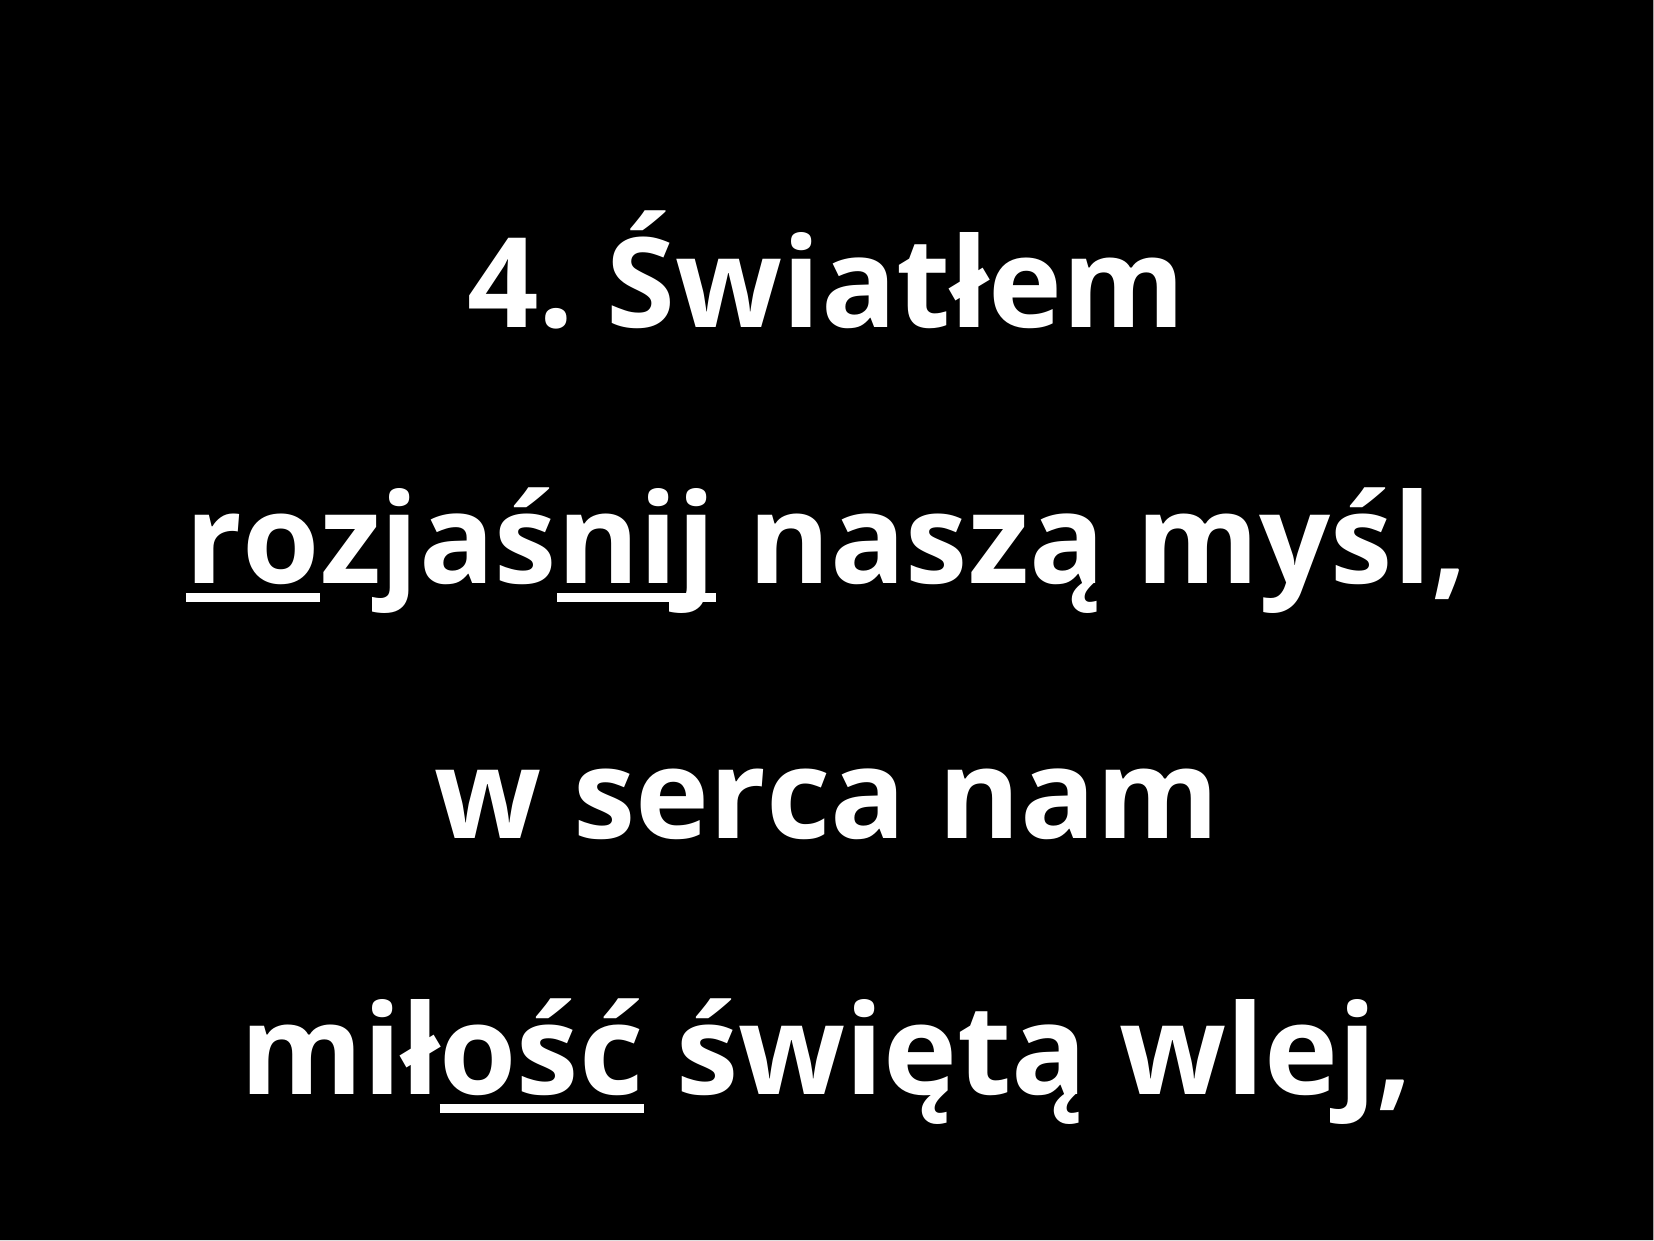

# 4. Światłem rozjaśnij naszą myśl, w serca nam miłość świętą wlej,